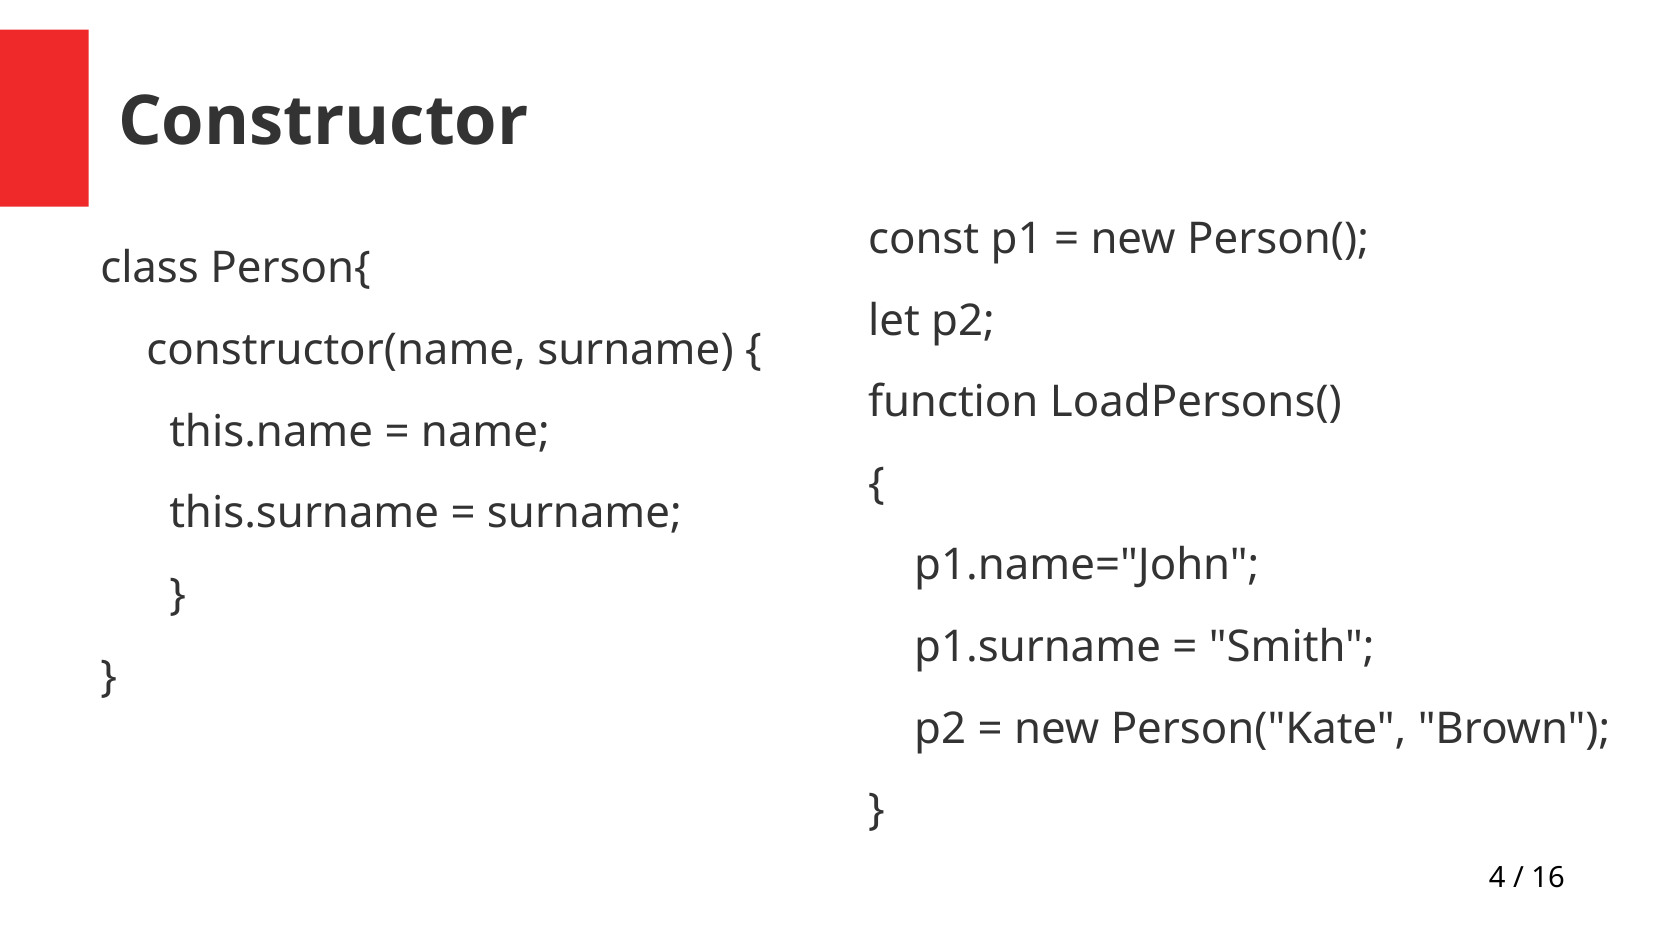

# Constructor
const p1 = new Person();
let p2;
function LoadPersons()
{
 p1.name="John";
 p1.surname = "Smith";
 p2 = new Person("Kate", "Brown");
}
class Person{
 constructor(name, surname) {
 this.name = name;
 this.surname = surname;
 }
}
4